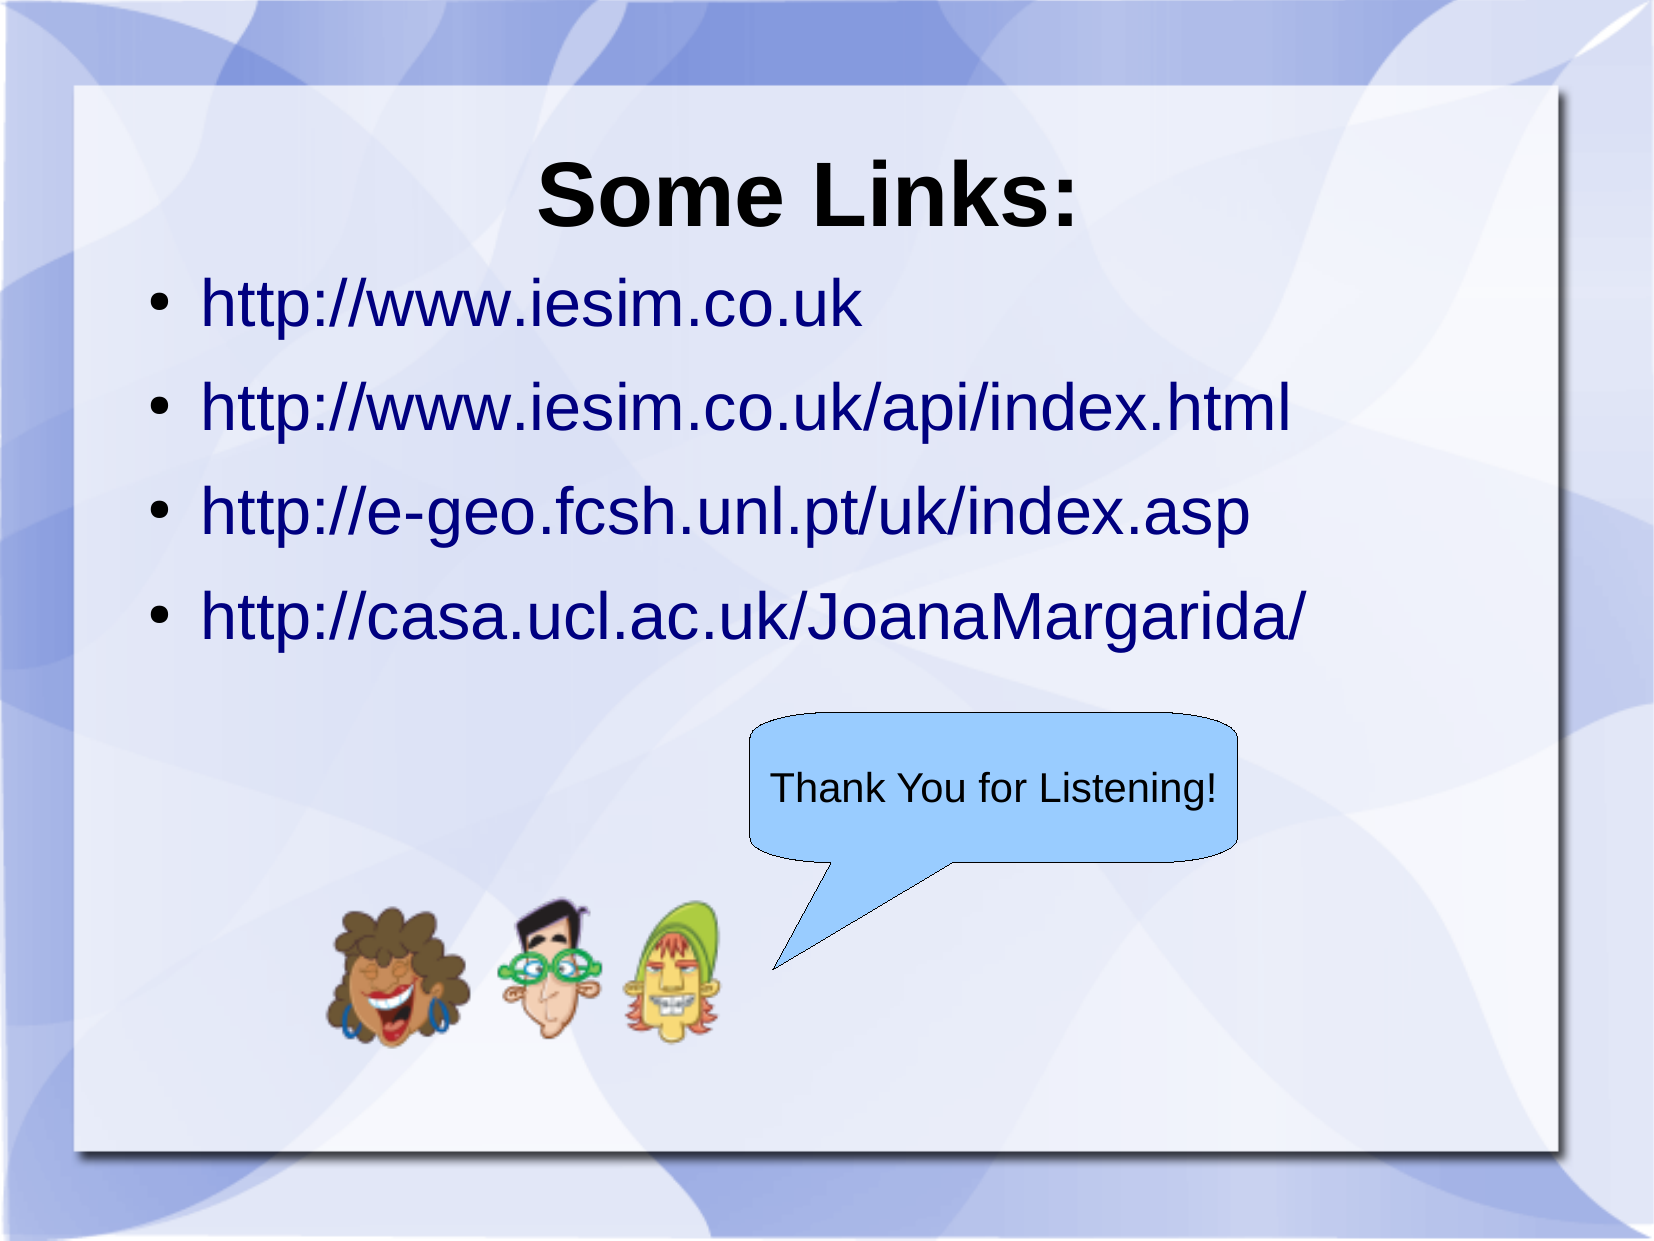

# Some Links:
http://www.iesim.co.uk
http://www.iesim.co.uk/api/index.html
http://e-geo.fcsh.unl.pt/uk/index.asp
http://casa.ucl.ac.uk/JoanaMargarida/
Thank You for Listening!